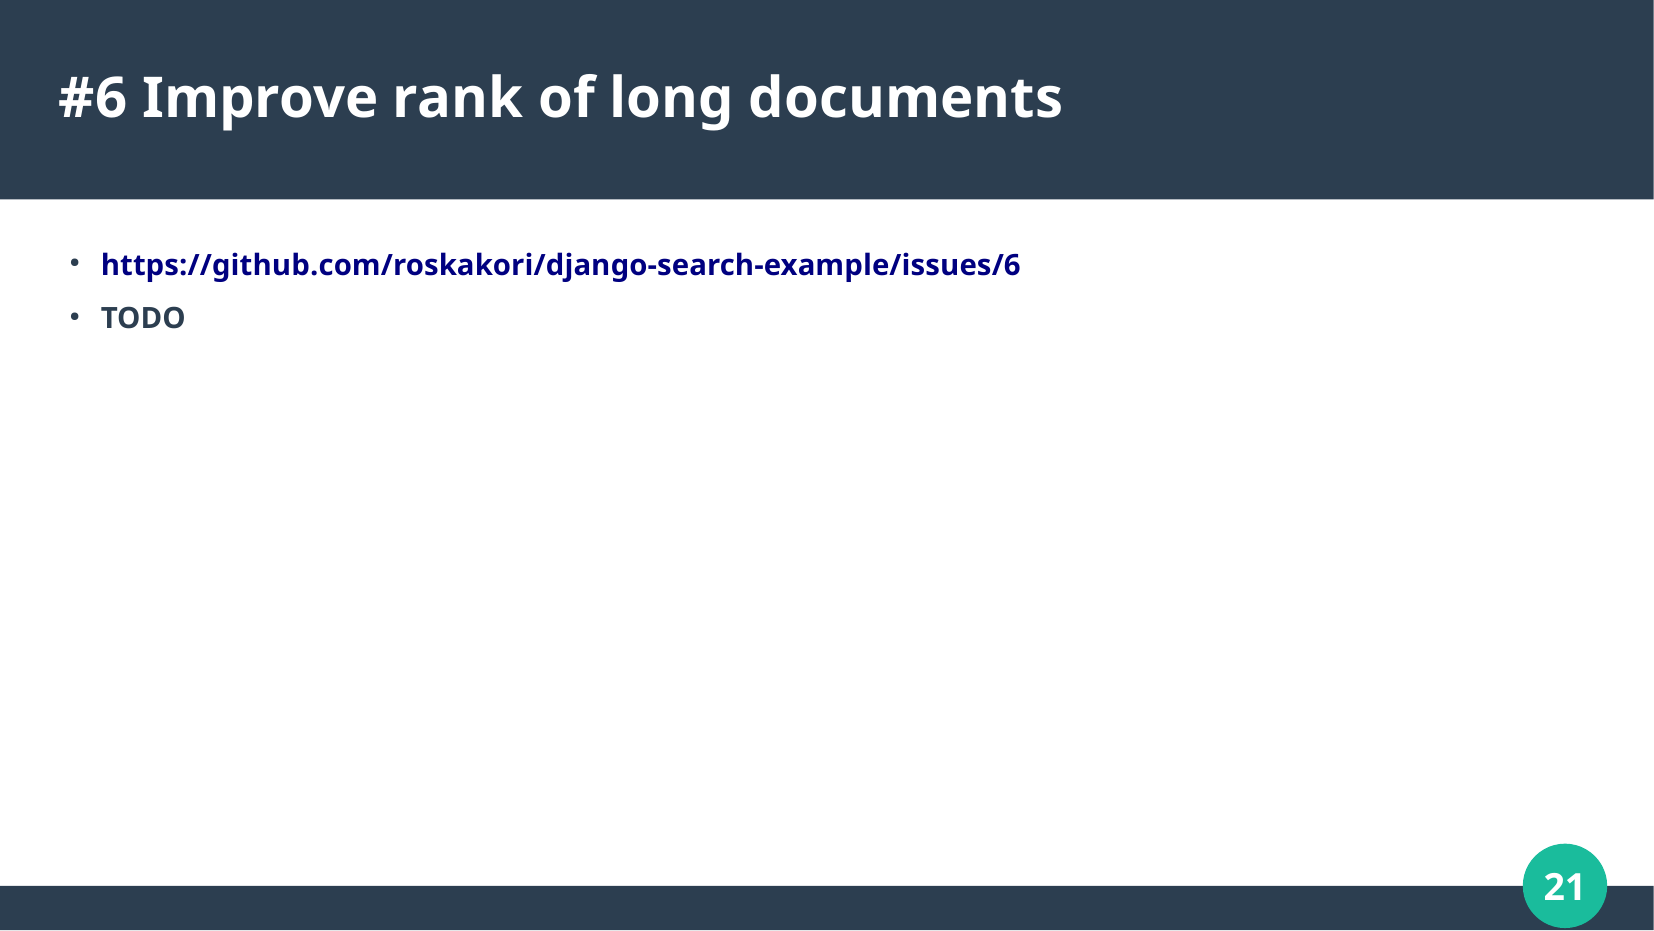

# #6 Improve rank of long documents
https://github.com/roskakori/django-search-example/issues/6
TODO